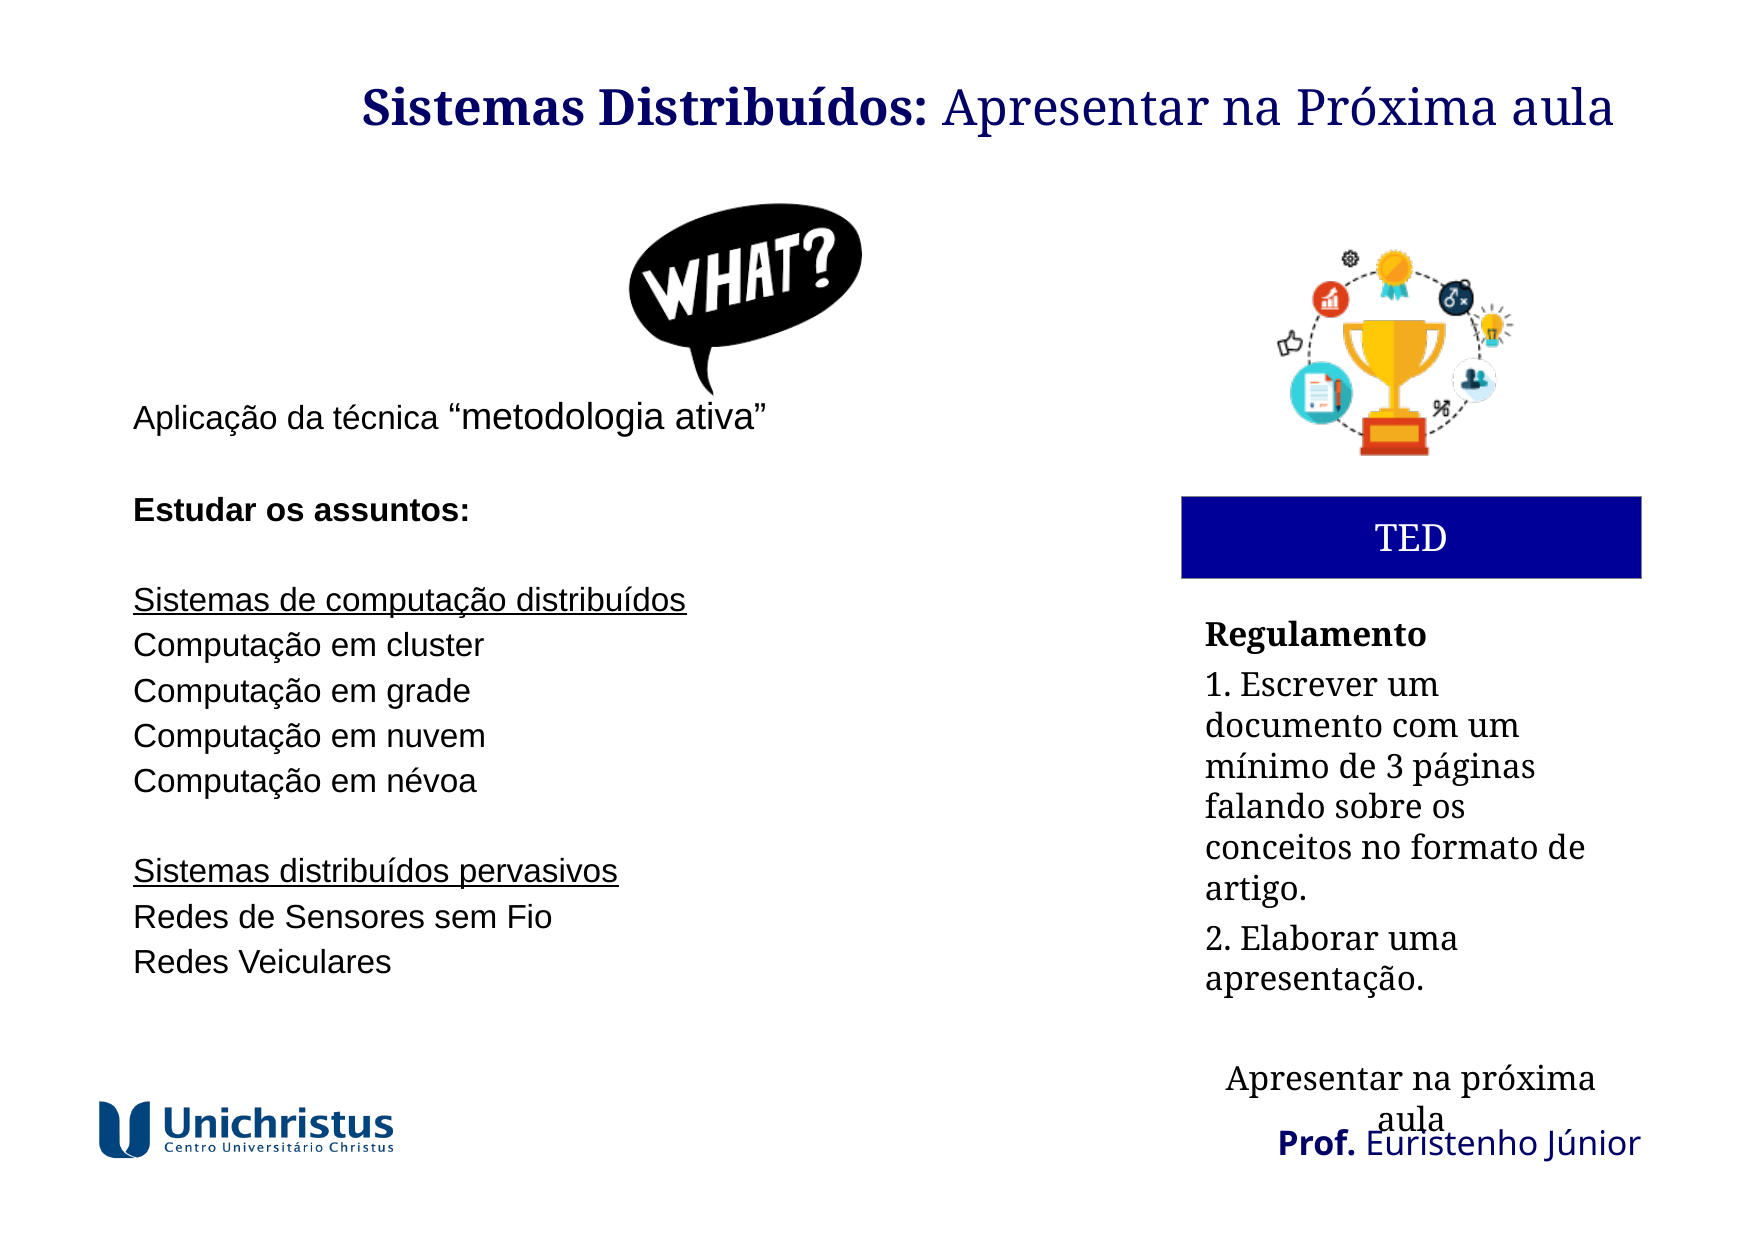

Sistemas Distribuídos: Apresentar na Próxima aula
# Aplicação da técnica “metodologia ativa”
Estudar os assuntos:
Sistemas de computação distribuídos
Computação em cluster
Computação em grade
Computação em nuvem
Computação em névoa
Sistemas distribuídos pervasivos
Redes de Sensores sem Fio
Redes Veiculares
TED
Regulamento
1. Escrever um documento com um mínimo de 3 páginas falando sobre os conceitos no formato de artigo.
2. Elaborar uma apresentação.
Apresentar na próxima aula
Prof. Euristenho Júnior